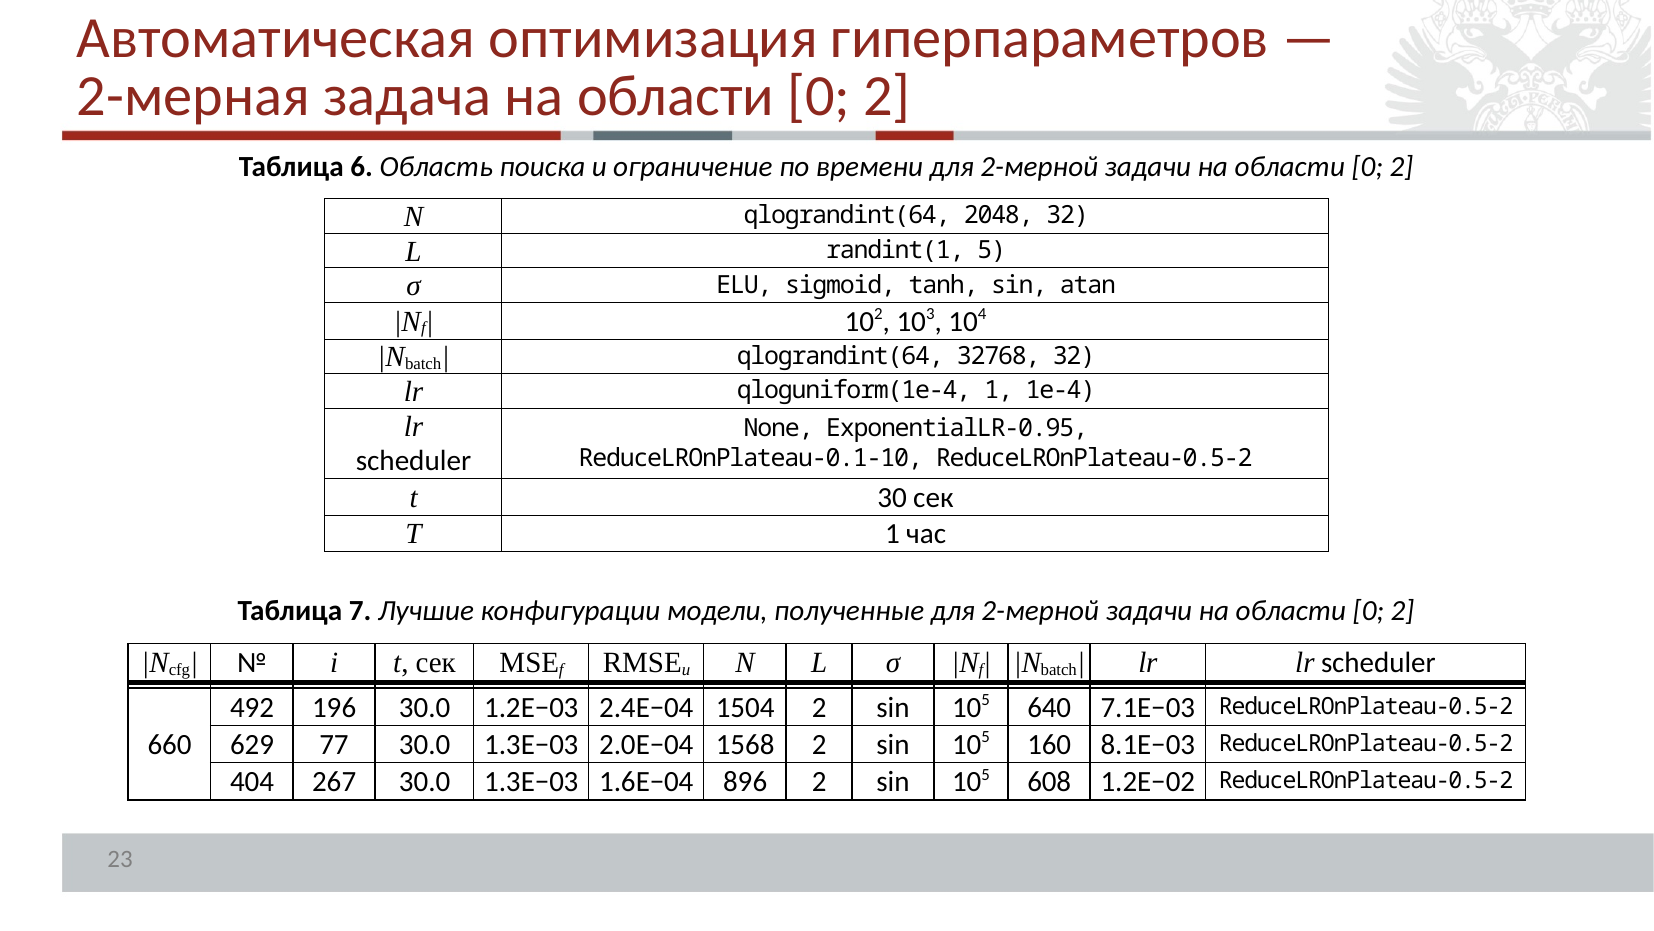

# Автоматическая оптимизация гиперпараметров —
2-мерная задача на области [0; 2]
Таблица 6. Область поиска и ограничение по времени для 2-мерной задачи на области [0; 2]
Таблица 7. Лучшие конфигурации модели, полученные для 2-мерной задачи на области [0; 2]
23